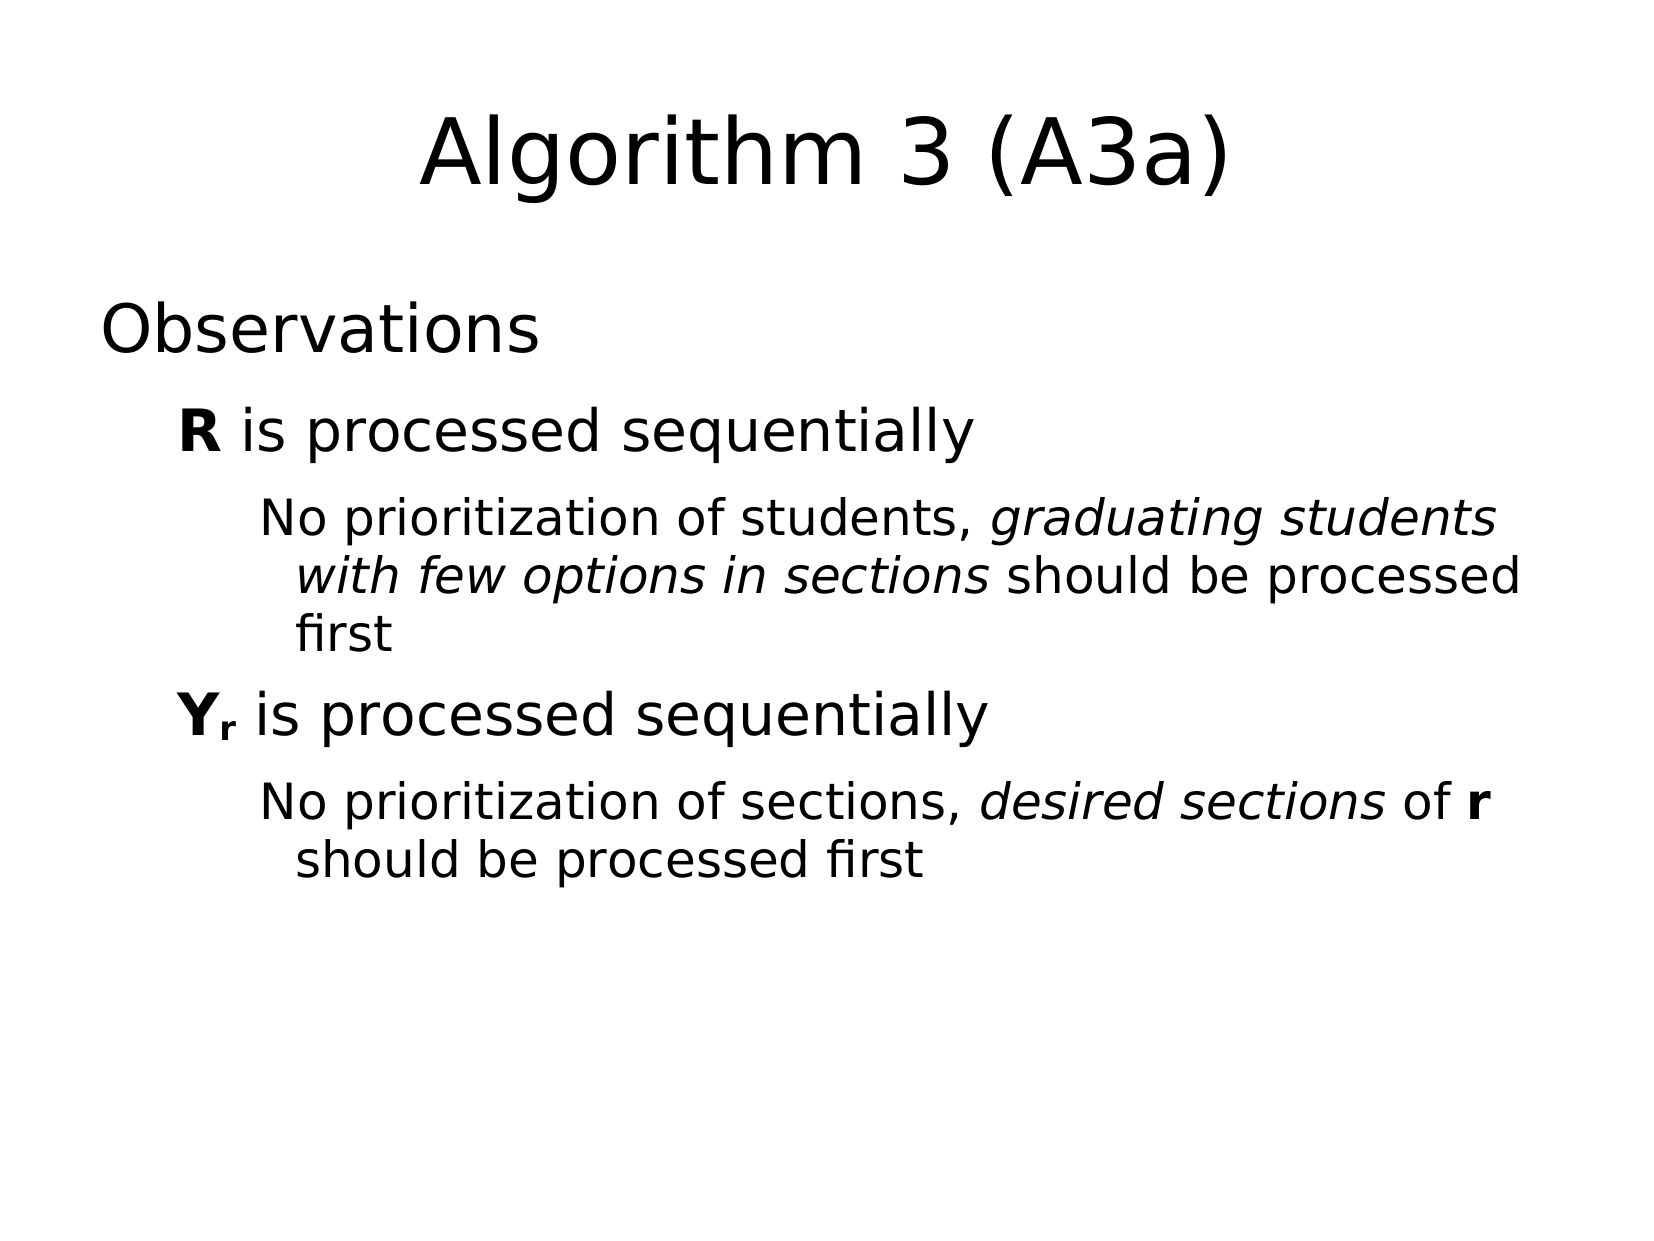

# Algorithm 3 (A3a)
Observations
R is processed sequentially
No prioritization of students, graduating students with few options in sections should be processed first
Yr is processed sequentially
No prioritization of sections, desired sections of r should be processed first